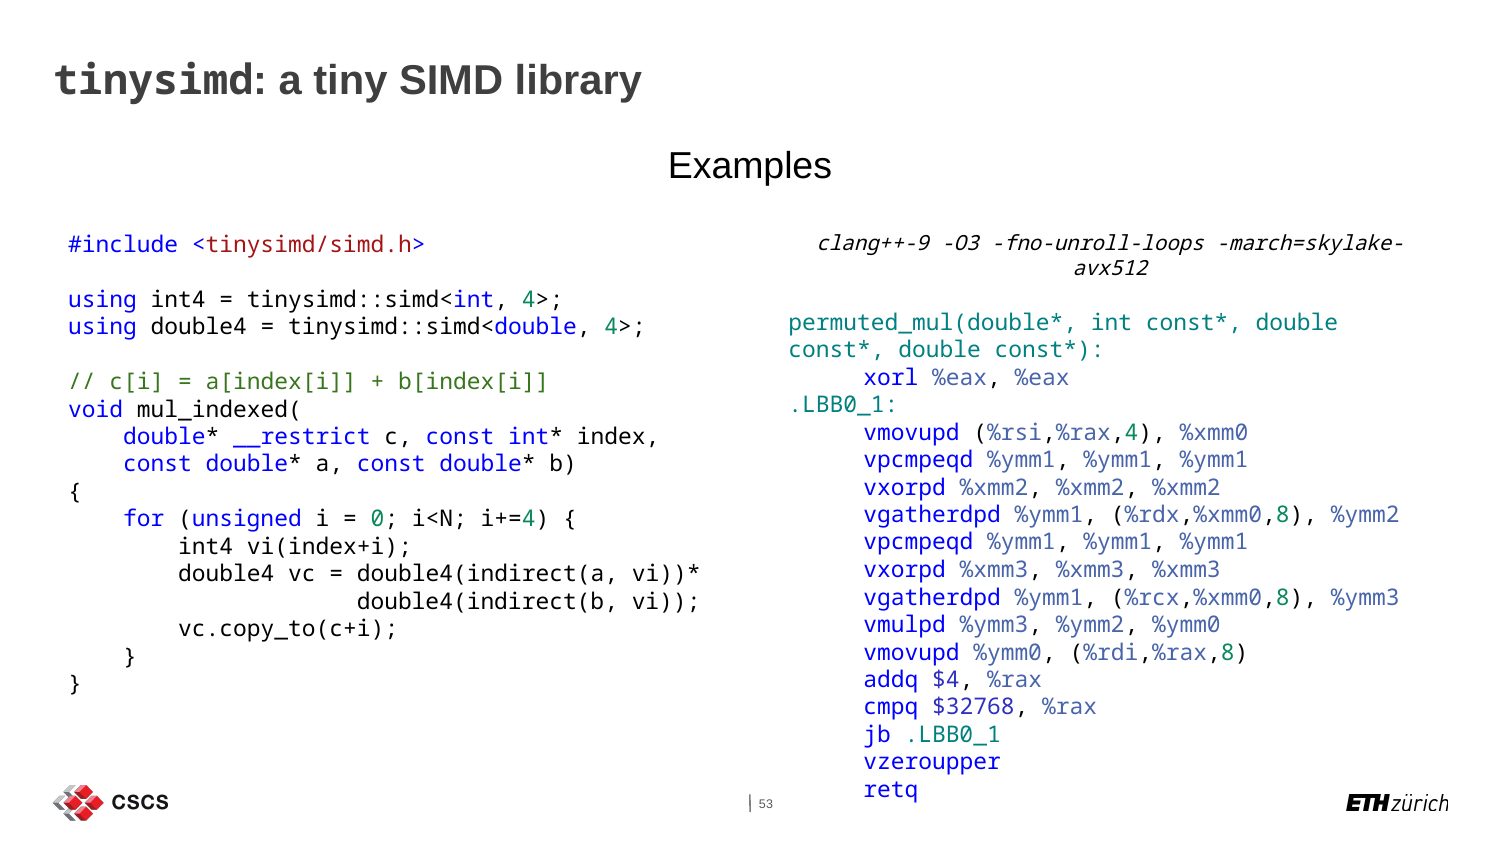

tinysimd: a tiny SIMD library
# Examples
#include <tinysimd/simd.h>
using int4 = tinysimd::simd<int, 4>;
using double4 = tinysimd::simd<double, 4>;
// c[i] = a[index[i]] + b[index[i]]
void mul_indexed(
 double* __restrict c, const int* index,
 const double* a, const double* b)
{
 for (unsigned i = 0; i<N; i+=4) {
 int4 vi(index+i);
 double4 vc = double4(indirect(a, vi))*
 double4(indirect(b, vi));
 vc.copy_to(c+i);
 }
}
clang++-9 -O3 -fno-unroll-loops -march=skylake-avx512
permuted_mul(double*, int const*, double const*, double const*):
xorl %eax, %eax
.LBB0_1:
vmovupd (%rsi,%rax,4), %xmm0
vpcmpeqd %ymm1, %ymm1, %ymm1
vxorpd %xmm2, %xmm2, %xmm2
vgatherdpd %ymm1, (%rdx,%xmm0,8), %ymm2
vpcmpeqd %ymm1, %ymm1, %ymm1
vxorpd %xmm3, %xmm3, %xmm3
vgatherdpd %ymm1, (%rcx,%xmm0,8), %ymm3
vmulpd %ymm3, %ymm2, %ymm0
vmovupd %ymm0, (%rdi,%rax,8)
addq $4, %rax
cmpq $32768, %rax
jb .LBB0_1
vzeroupper
retq